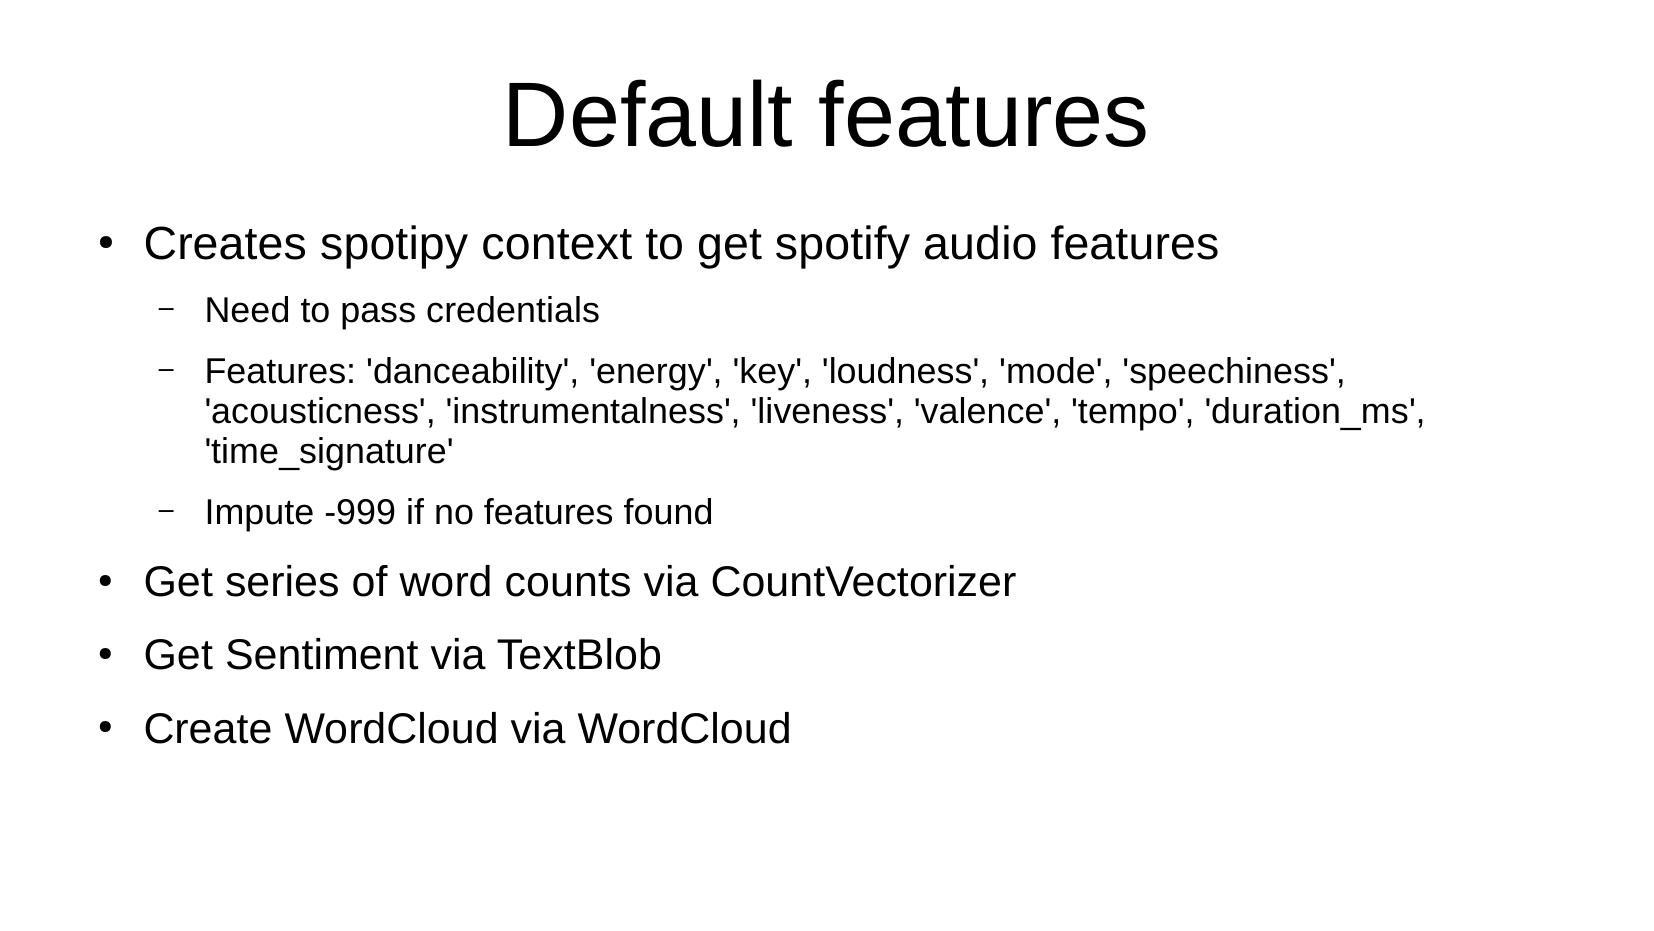

# Default features
Creates spotipy context to get spotify audio features
Need to pass credentials
Features: 'danceability', 'energy', 'key', 'loudness', 'mode', 'speechiness', 'acousticness', 'instrumentalness', 'liveness', 'valence', 'tempo', 'duration_ms', 'time_signature'
Impute -999 if no features found
Get series of word counts via CountVectorizer
Get Sentiment via TextBlob
Create WordCloud via WordCloud